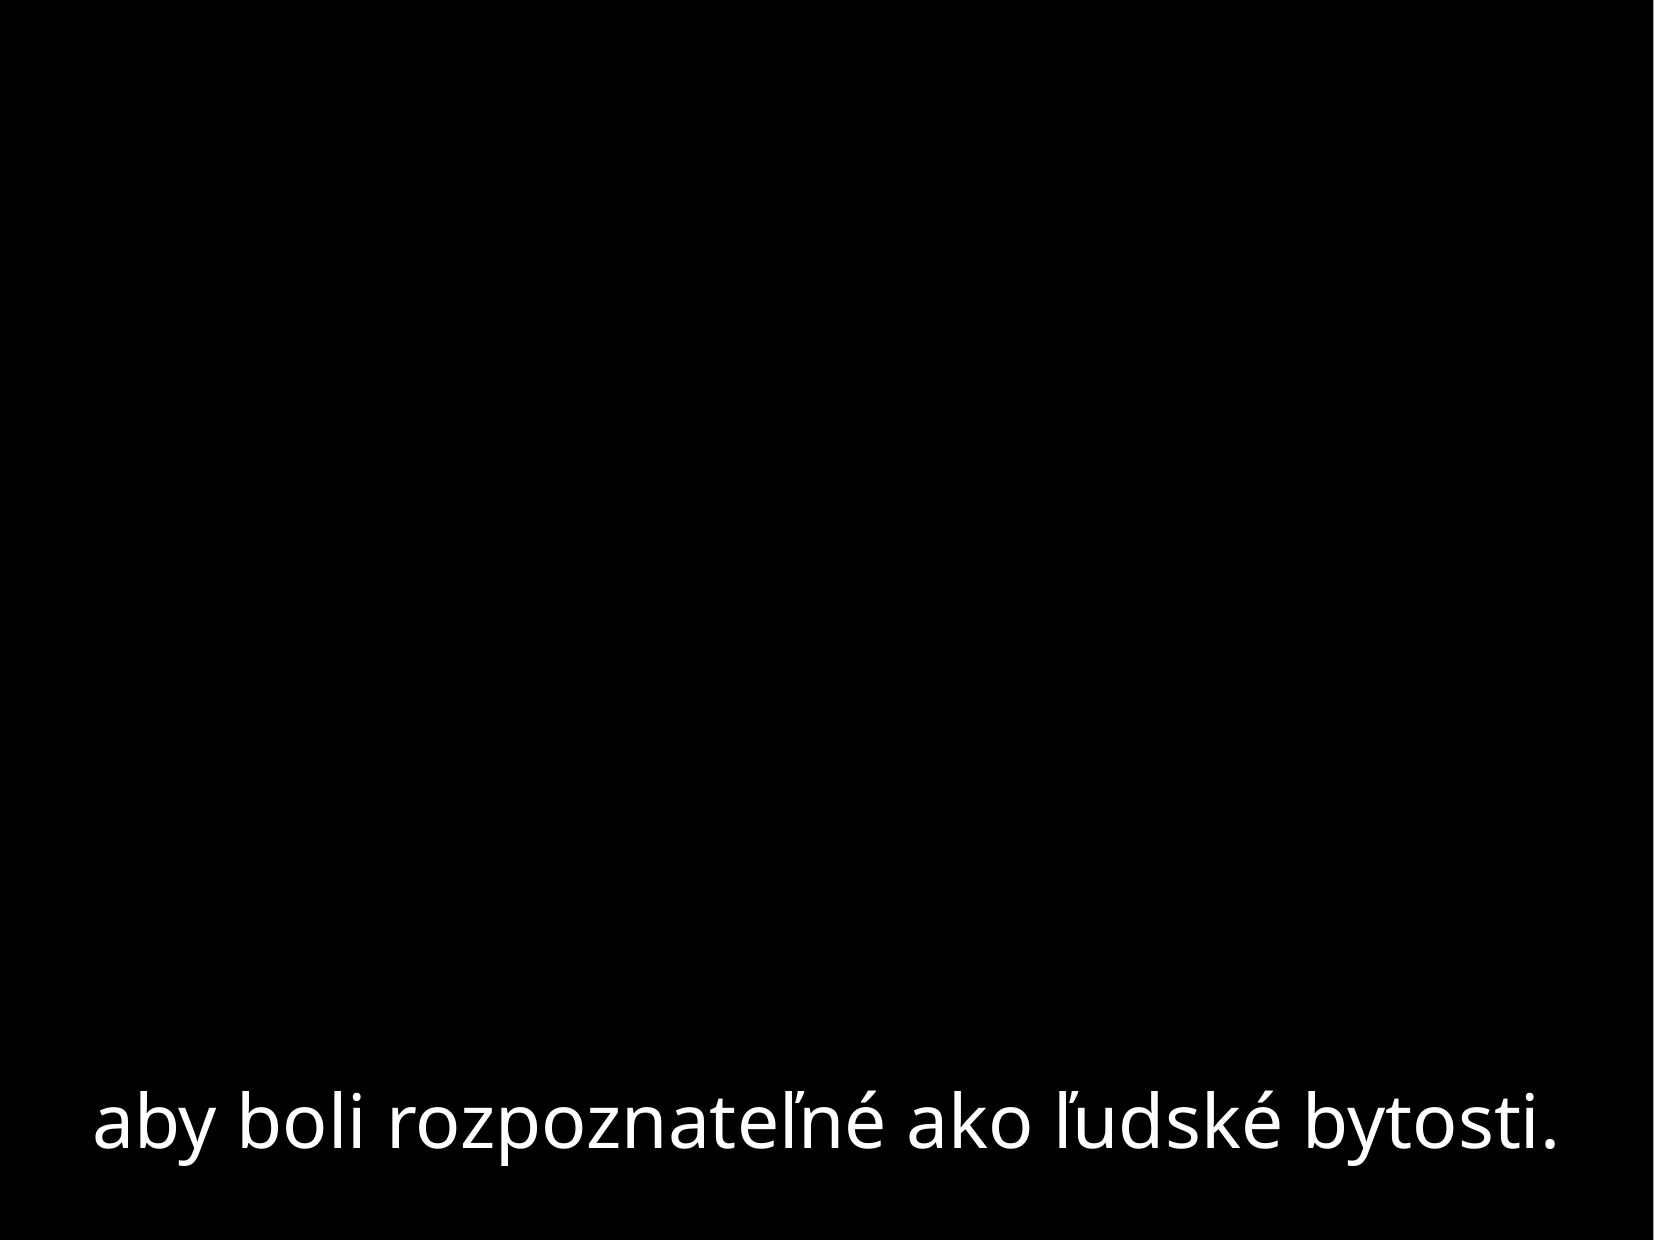

# aby boli rozpoznateľné ako ľudské bytosti.